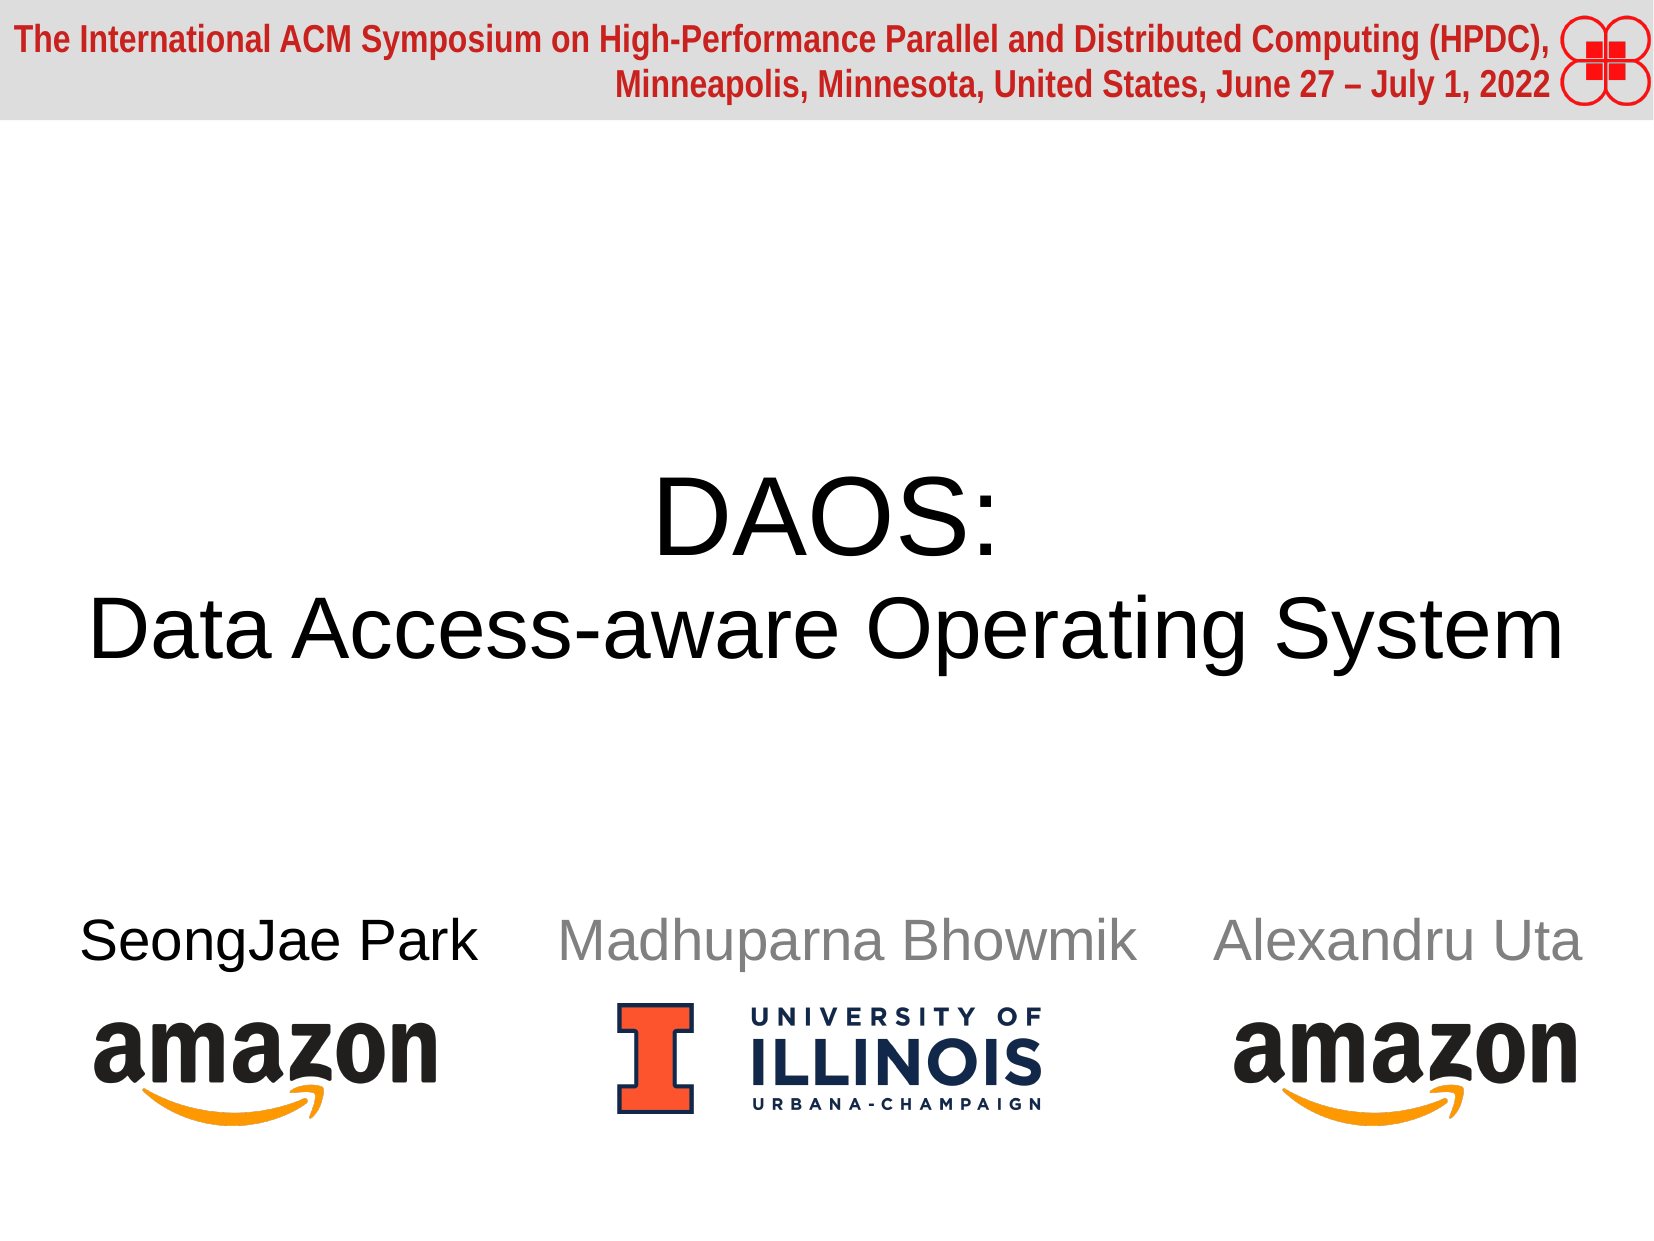

The International ACM Symposium on High-Performance Parallel and Distributed Computing (HPDC), Minneapolis, Minnesota, United States, June 27 – July 1, 2022
# DAOS:
Data Access-aware Operating System
SeongJae Park
Madhuparna Bhowmik
Alexandru Uta